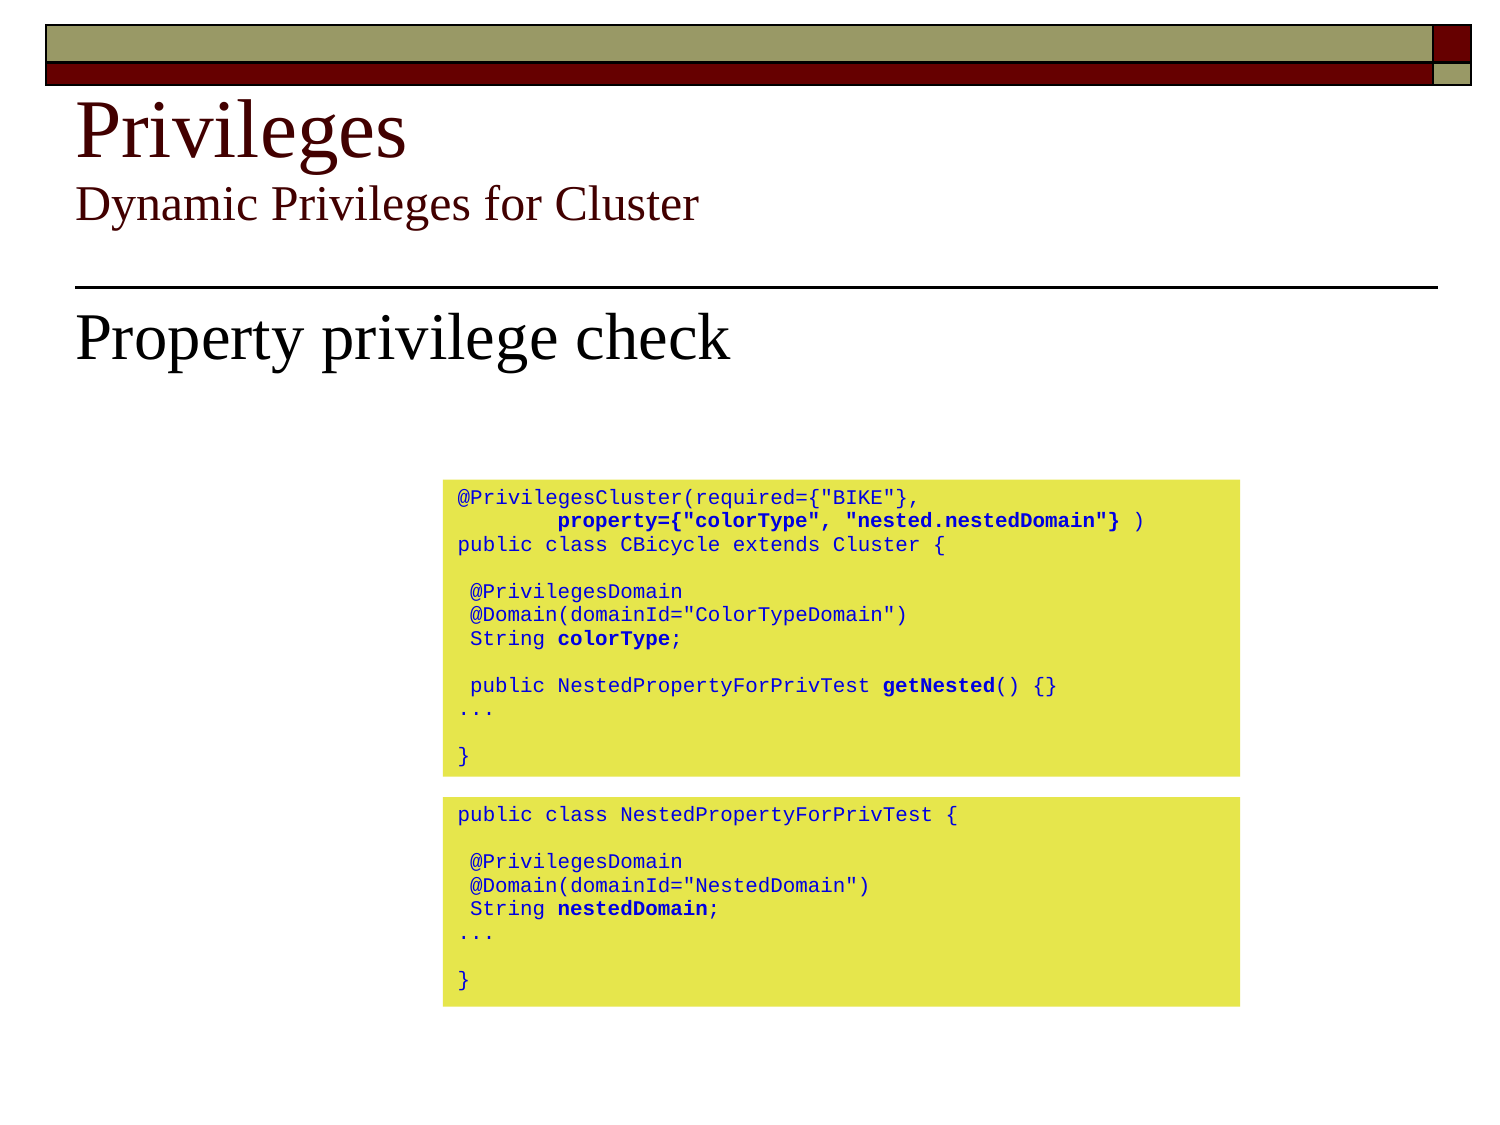

# Privileges Dynamic Privileges for Cluster
Property privilege check
@PrivilegesCluster(required={"BIKE"},
 property={"colorType", "nested.nestedDomain"} )
public class CBicycle extends Cluster {
 @PrivilegesDomain
 @Domain(domainId="ColorTypeDomain")
 String colorType;
 public NestedPropertyForPrivTest getNested() {}
...
}
public class NestedPropertyForPrivTest {
 @PrivilegesDomain
 @Domain(domainId="NestedDomain")
 String nestedDomain;
...
}